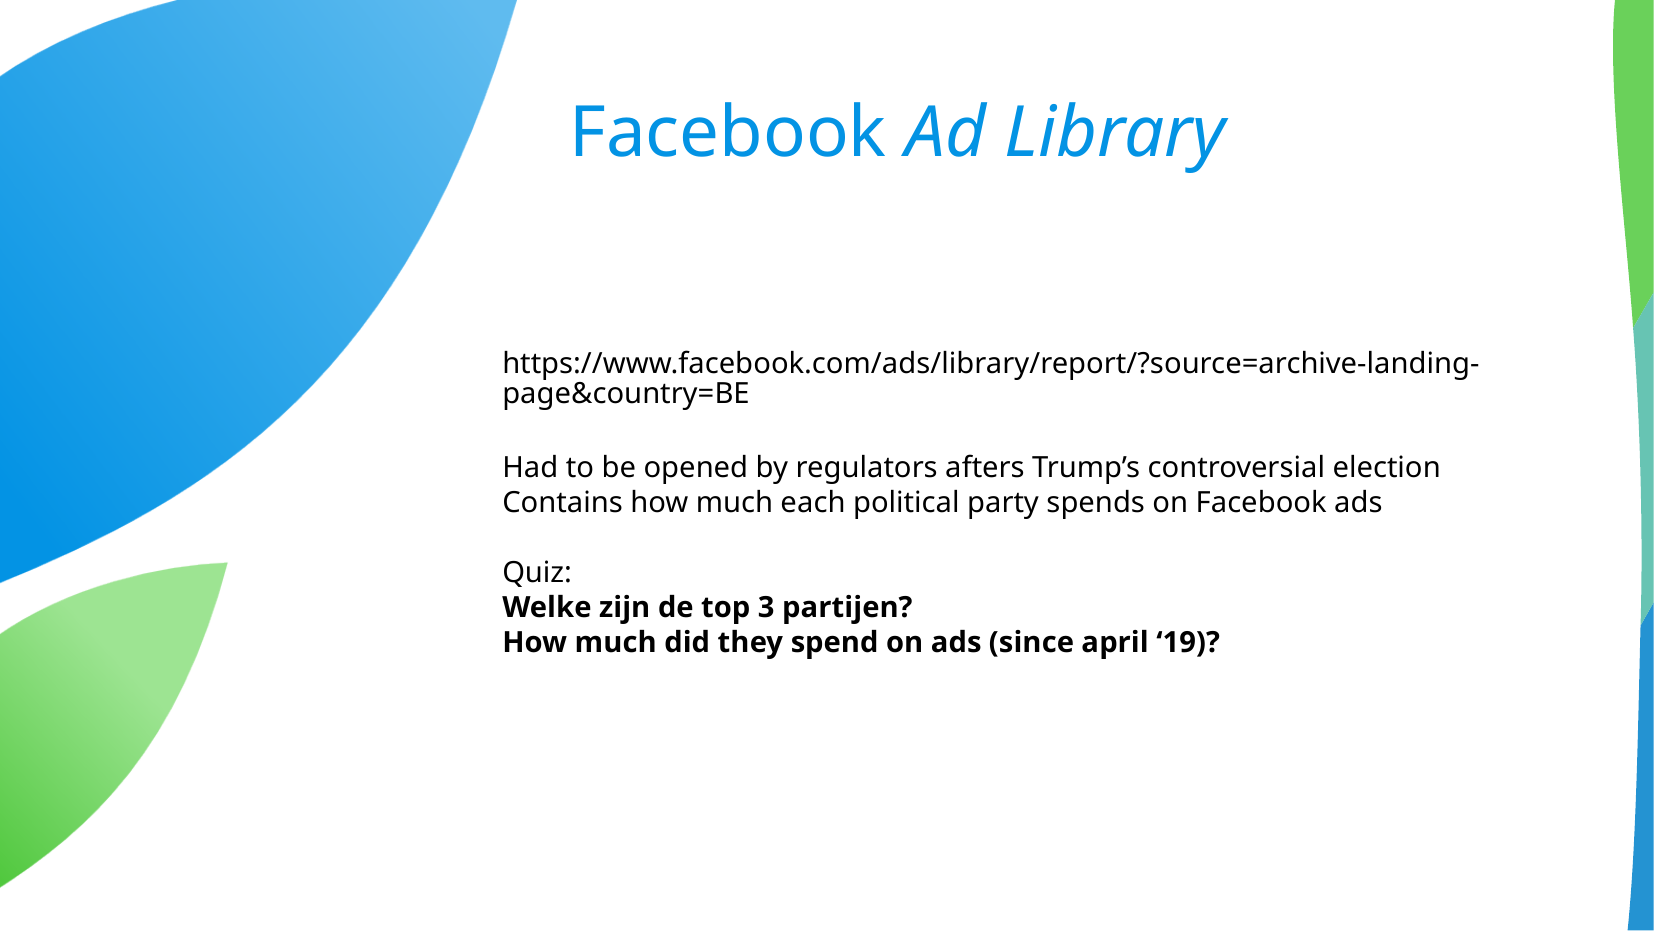

Facebook Ad Library
https://www.facebook.com/ads/library/report/?source=archive-landing-page&country=BE
Had to be opened by regulators afters Trump’s controversial election
Contains how much each political party spends on Facebook ads
Quiz:
Welke zijn de top 3 partijen?
How much did they spend on ads (since april ‘19)?